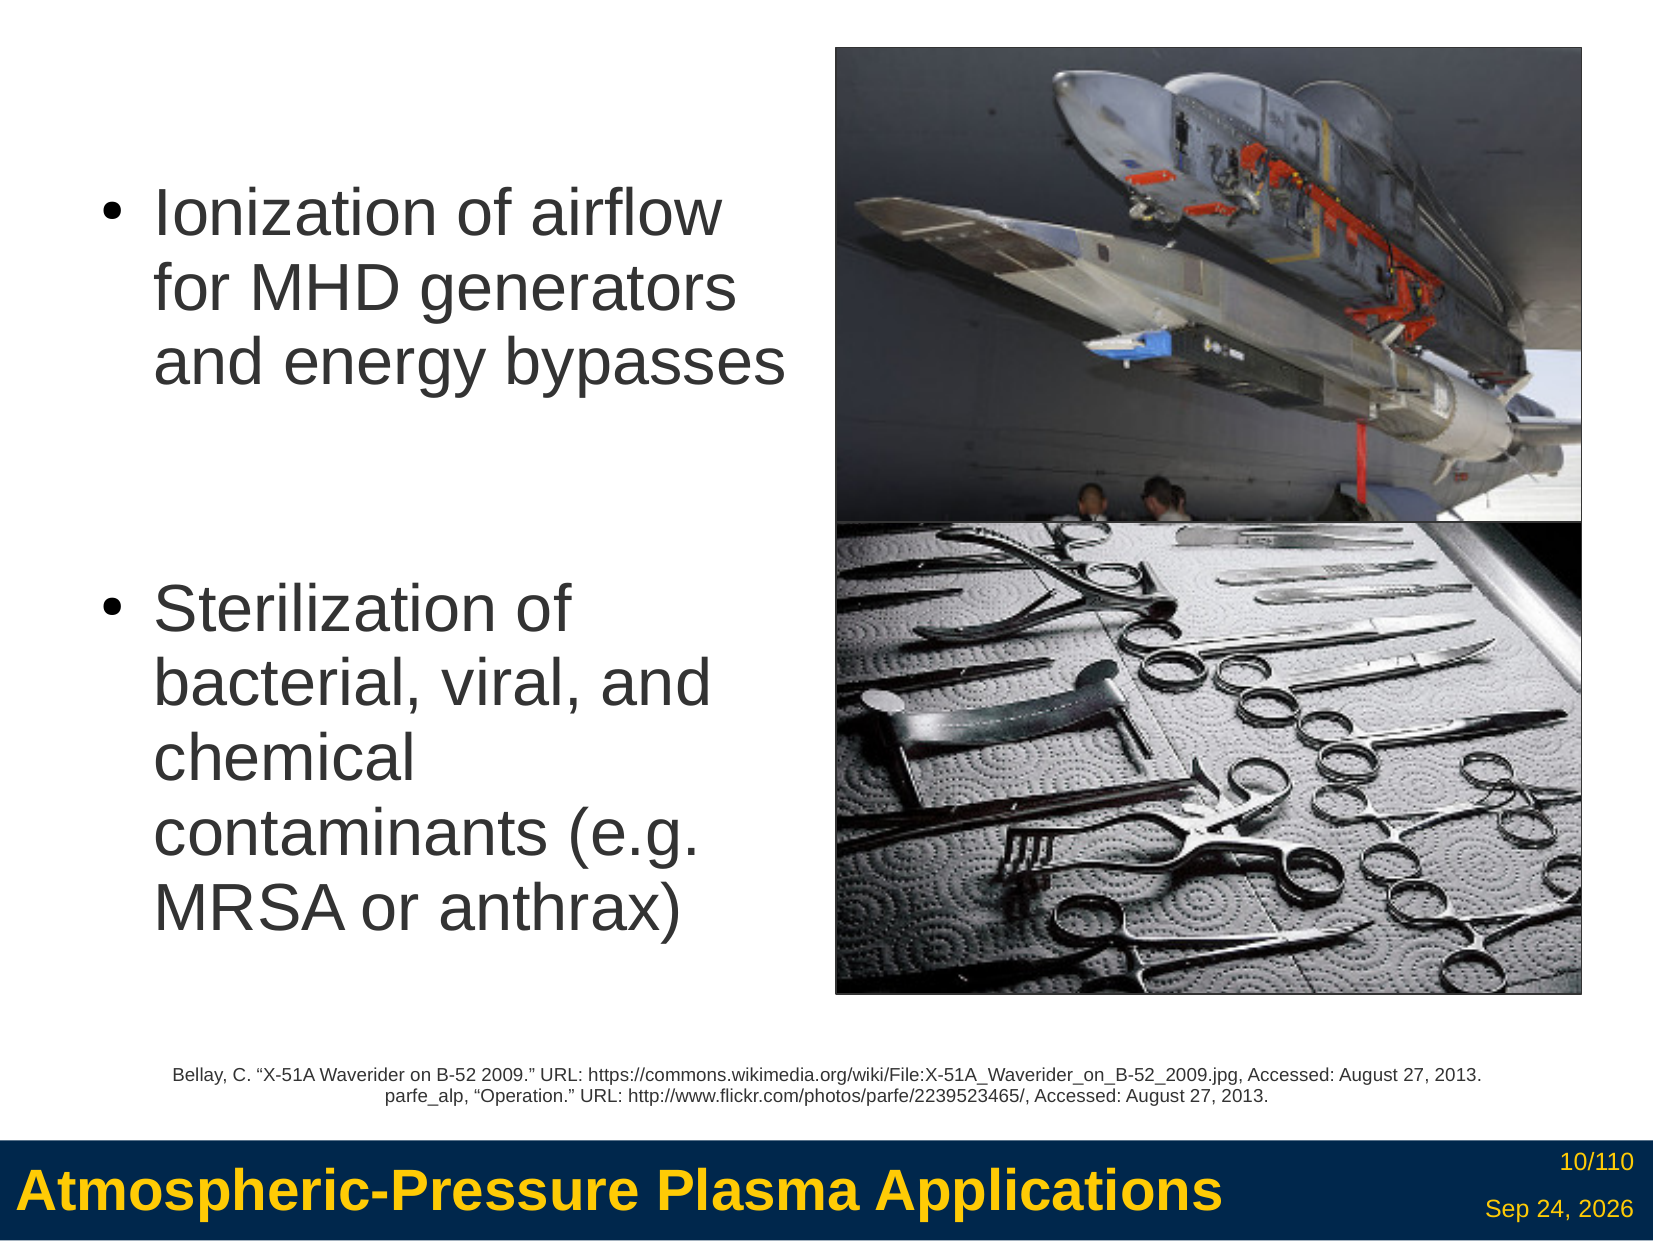

Ionization of airflow for MHD generators and energy bypasses
Sterilization of bacterial, viral, and chemical contaminants (e.g. MRSA or anthrax)
Bellay, C. “X-51A Waverider on B-52 2009.” URL: https://commons.wikimedia.org/wiki/File:X-51A_Waverider_on_B-52_2009.jpg, Accessed: August 27, 2013.
parfe_alp, “Operation.” URL: http://www.flickr.com/photos/parfe/2239523465/, Accessed: August 27, 2013.
# Atmospheric-Pressure Plasma Applications
10